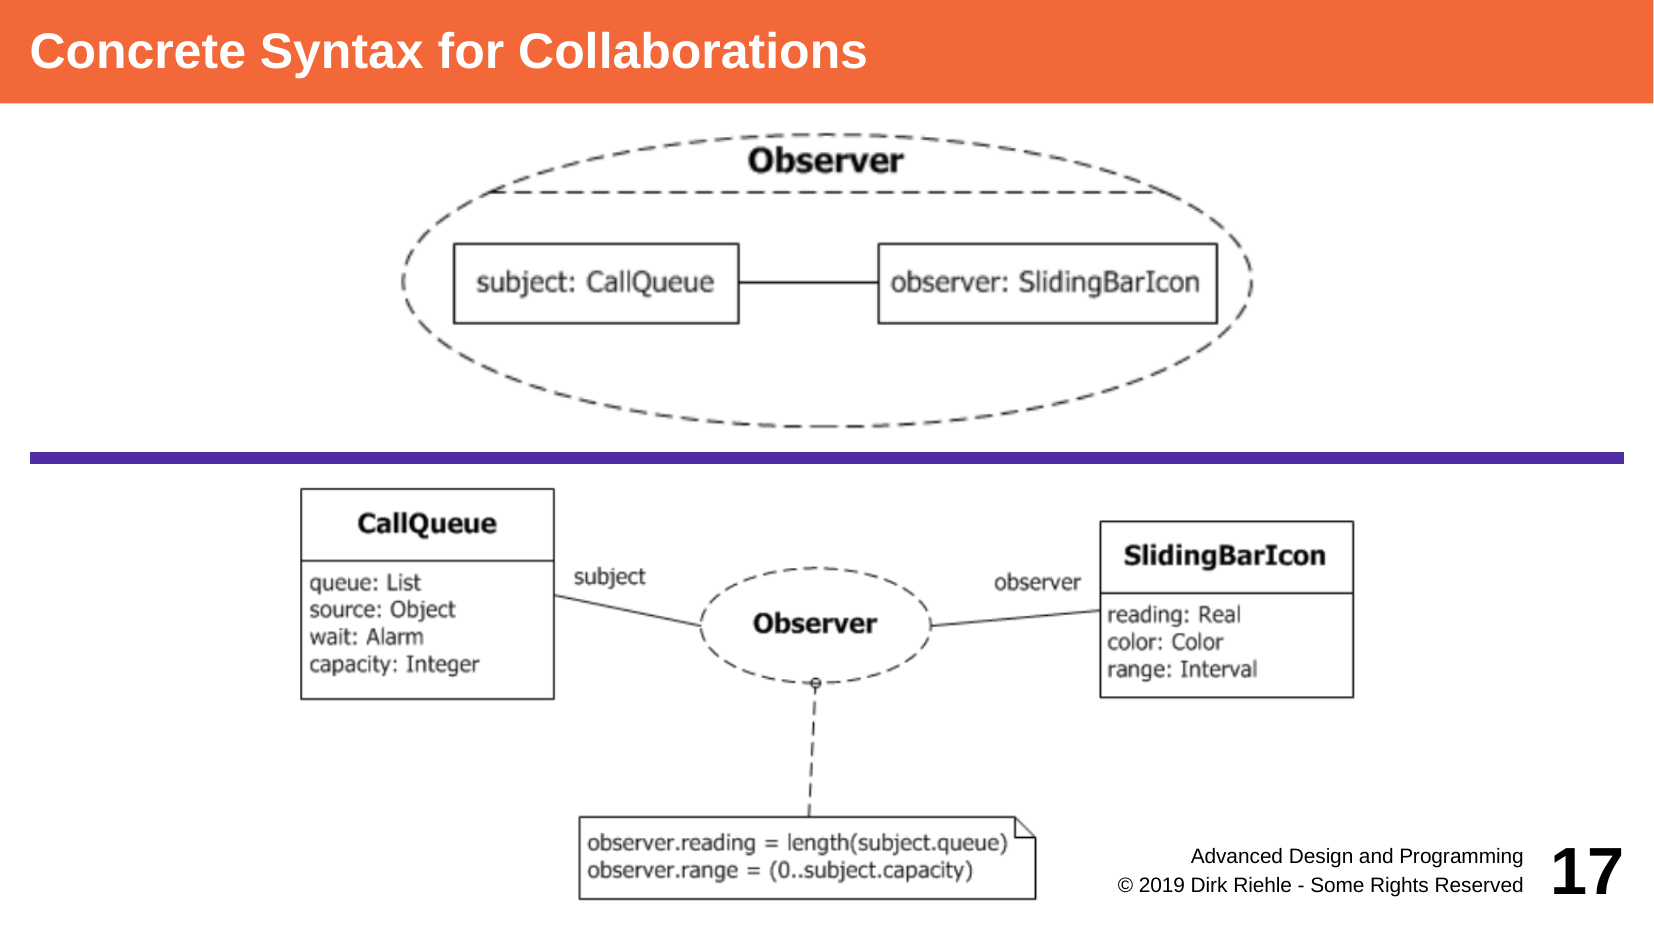

# Concrete Syntax for Collaborations
Advanced Design and Programming
17
© 2019 Dirk Riehle - Some Rights Reserved